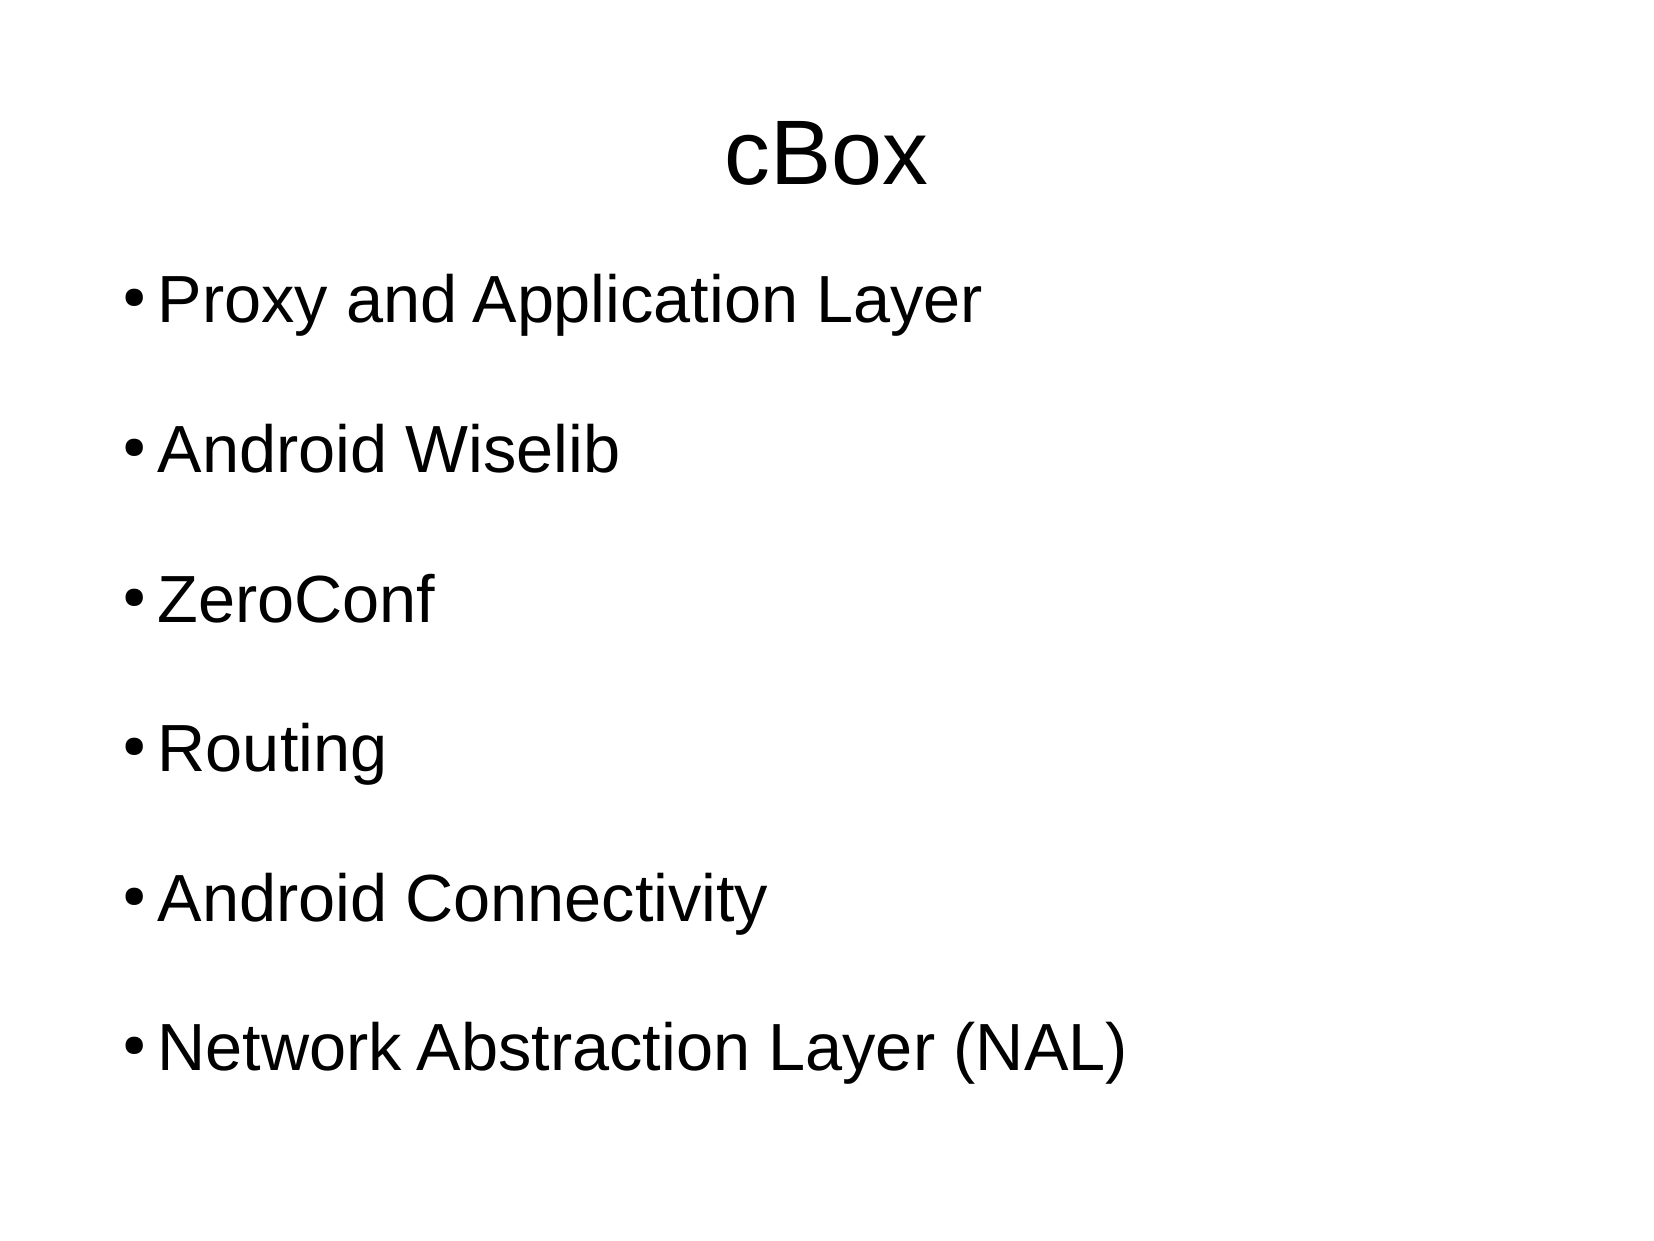

# cBox
Proxy and Application Layer
Android Wiselib
ZeroConf
Routing
Android Connectivity
Network Abstraction Layer (NAL)